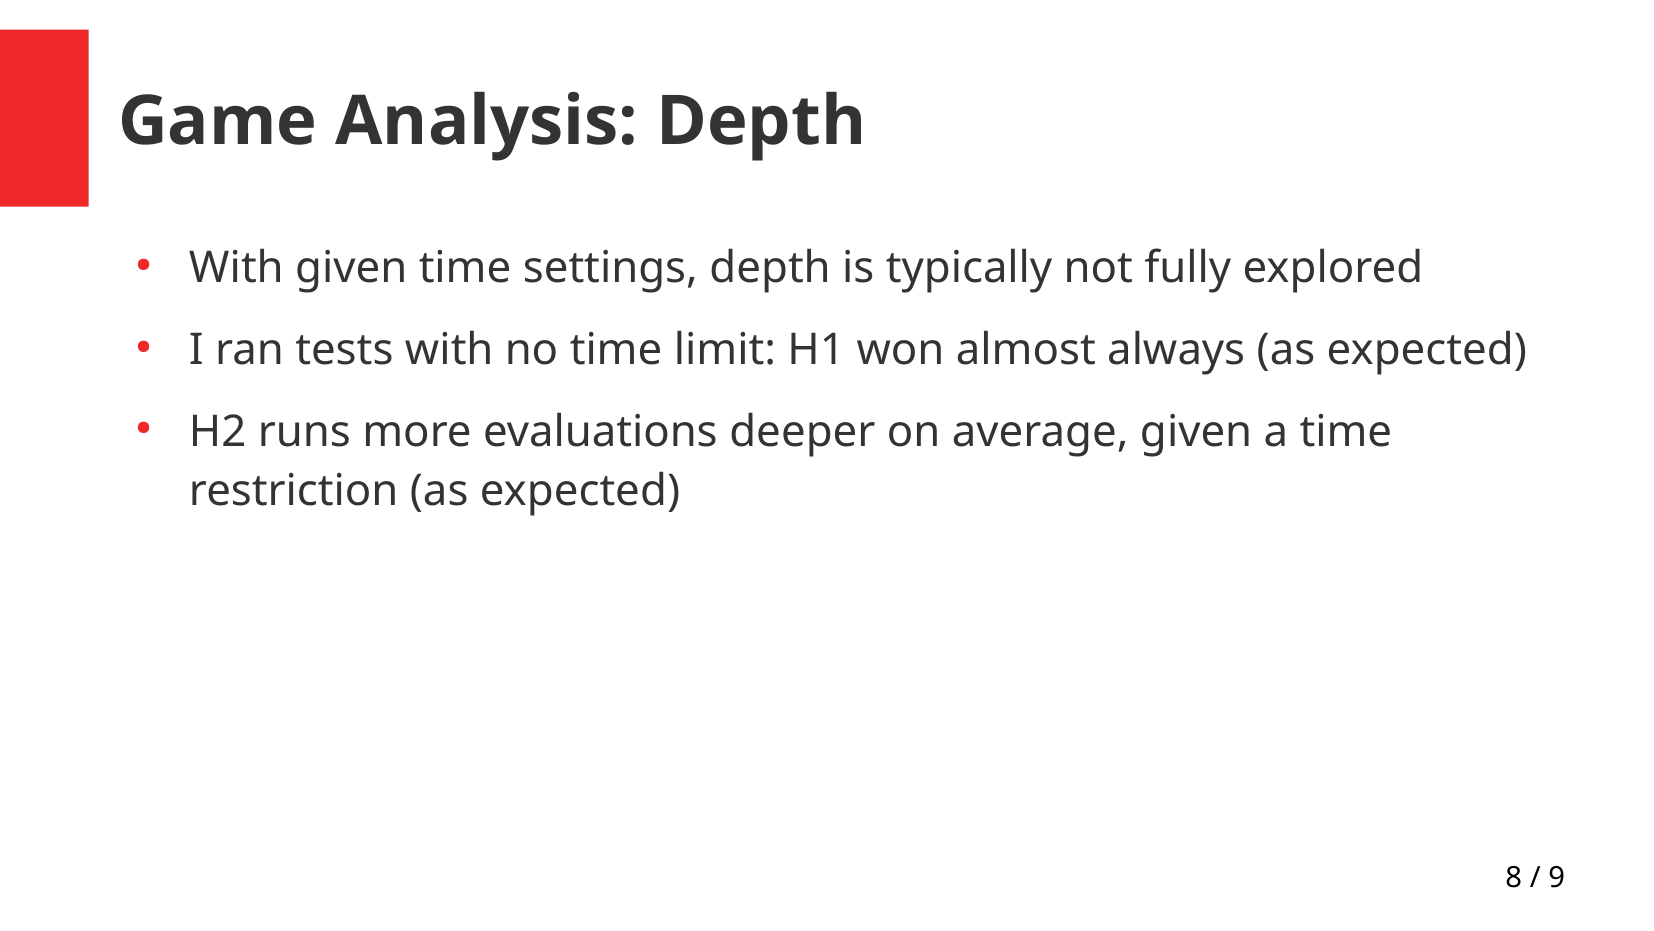

# Game Analysis: Depth
With given time settings, depth is typically not fully explored
I ran tests with no time limit: H1 won almost always (as expected)
H2 runs more evaluations deeper on average, given a time restriction (as expected)
8